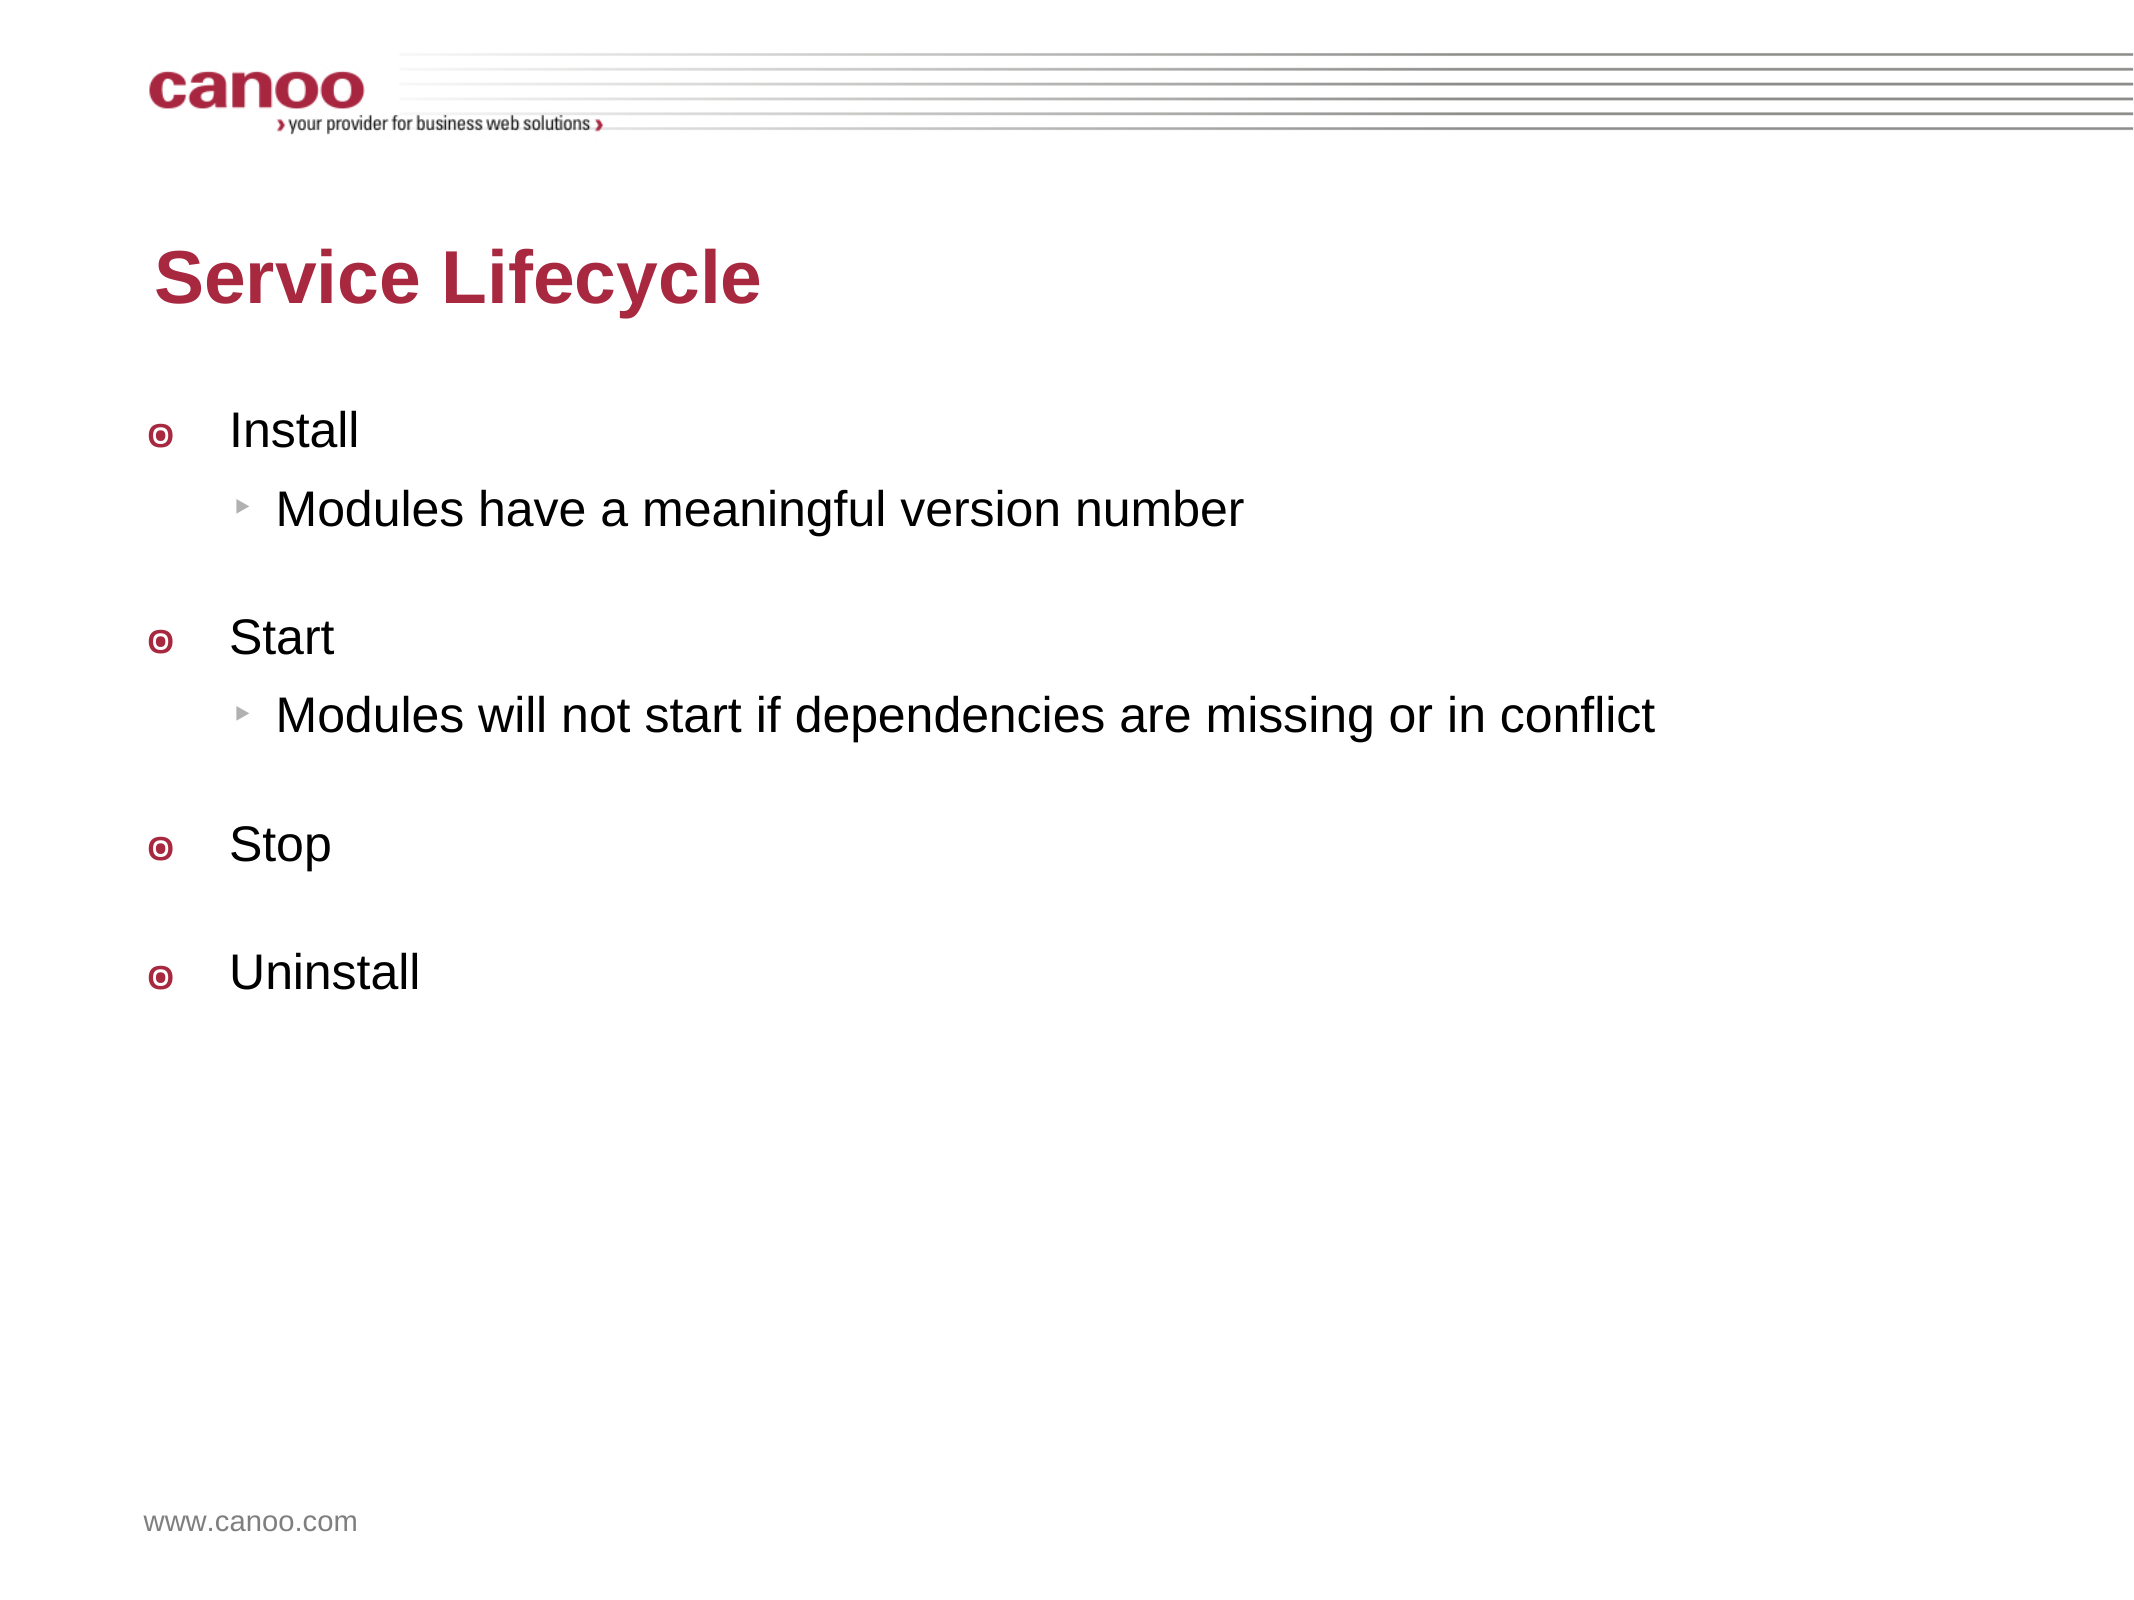

# Service Lifecycle
Install
Modules have a meaningful version number
Start
Modules will not start if dependencies are missing or in conflict
Stop
Uninstall